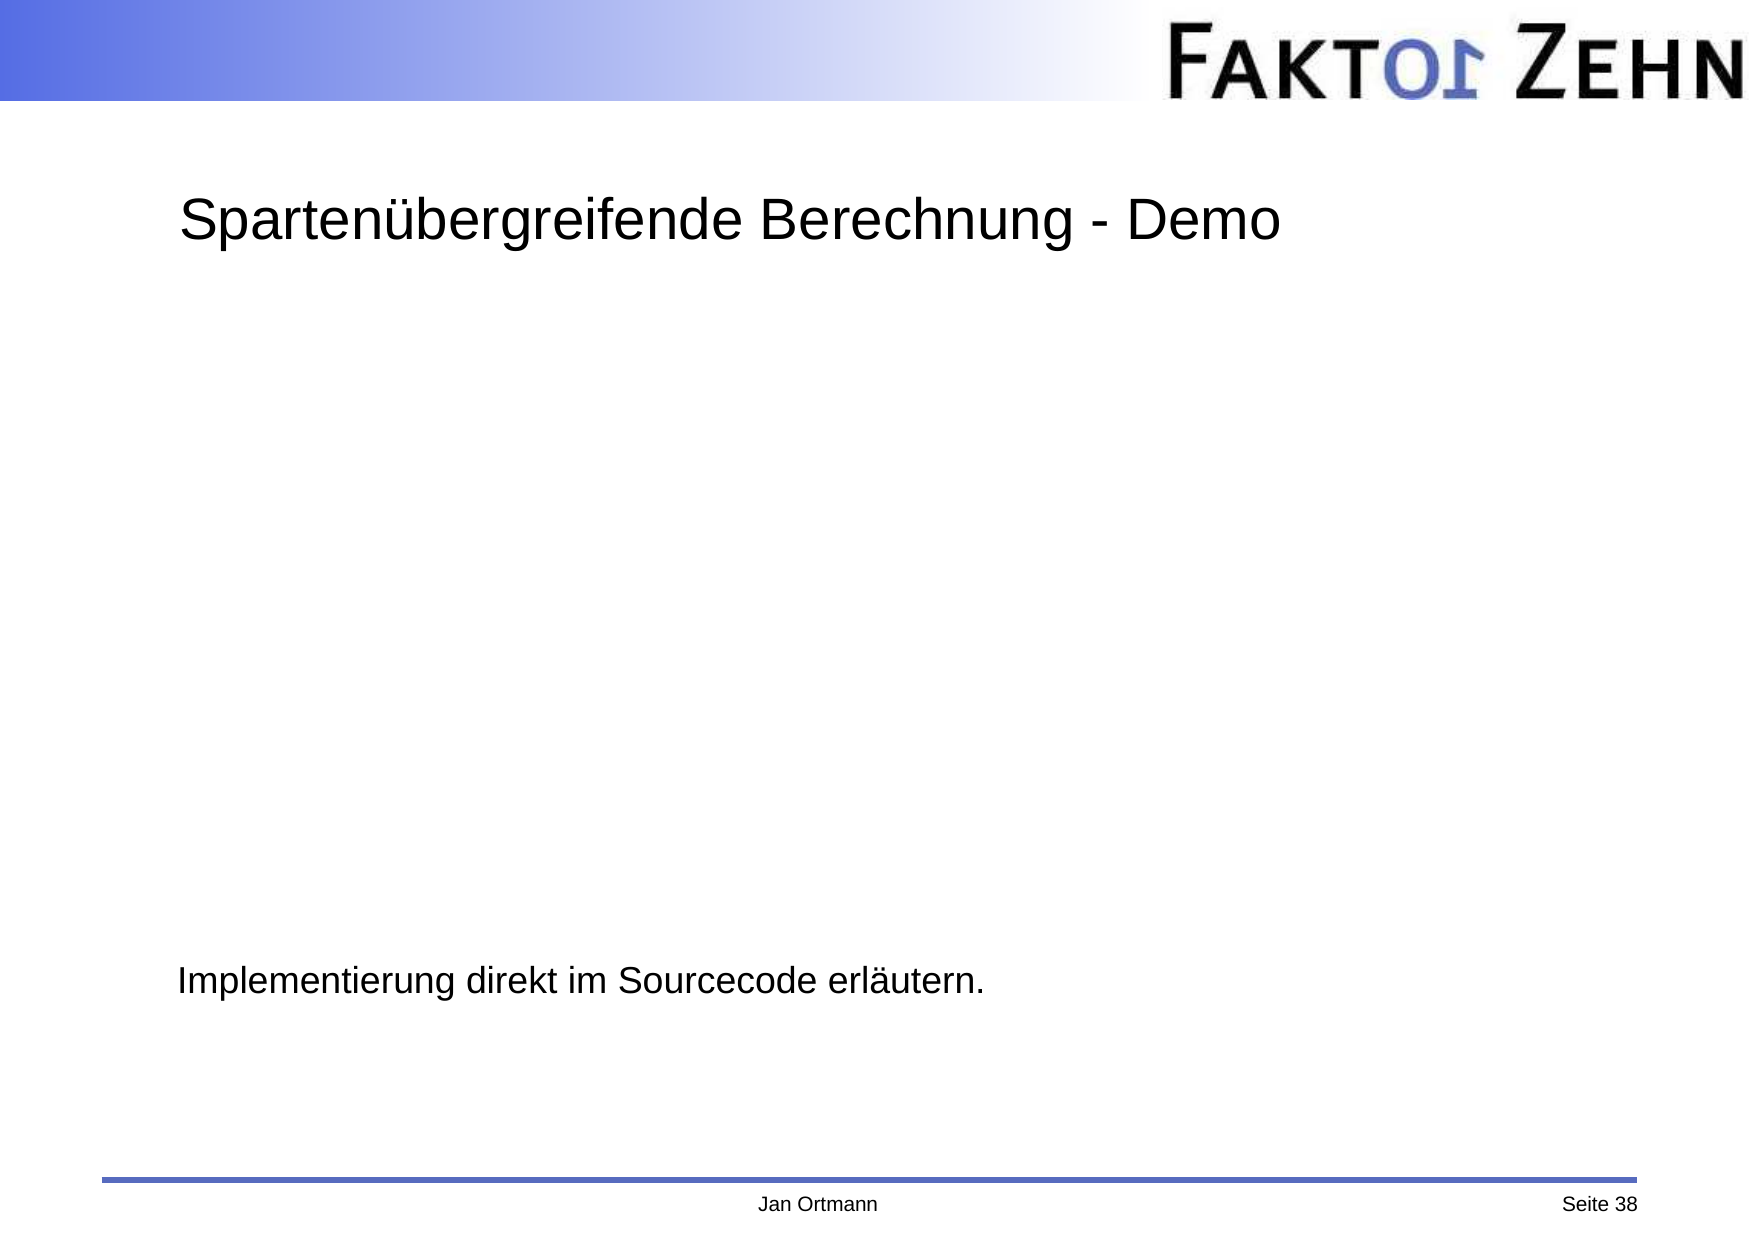

# Spartenübergreifende Berechnung - Demo
Implementierung direkt im Sourcecode erläutern.